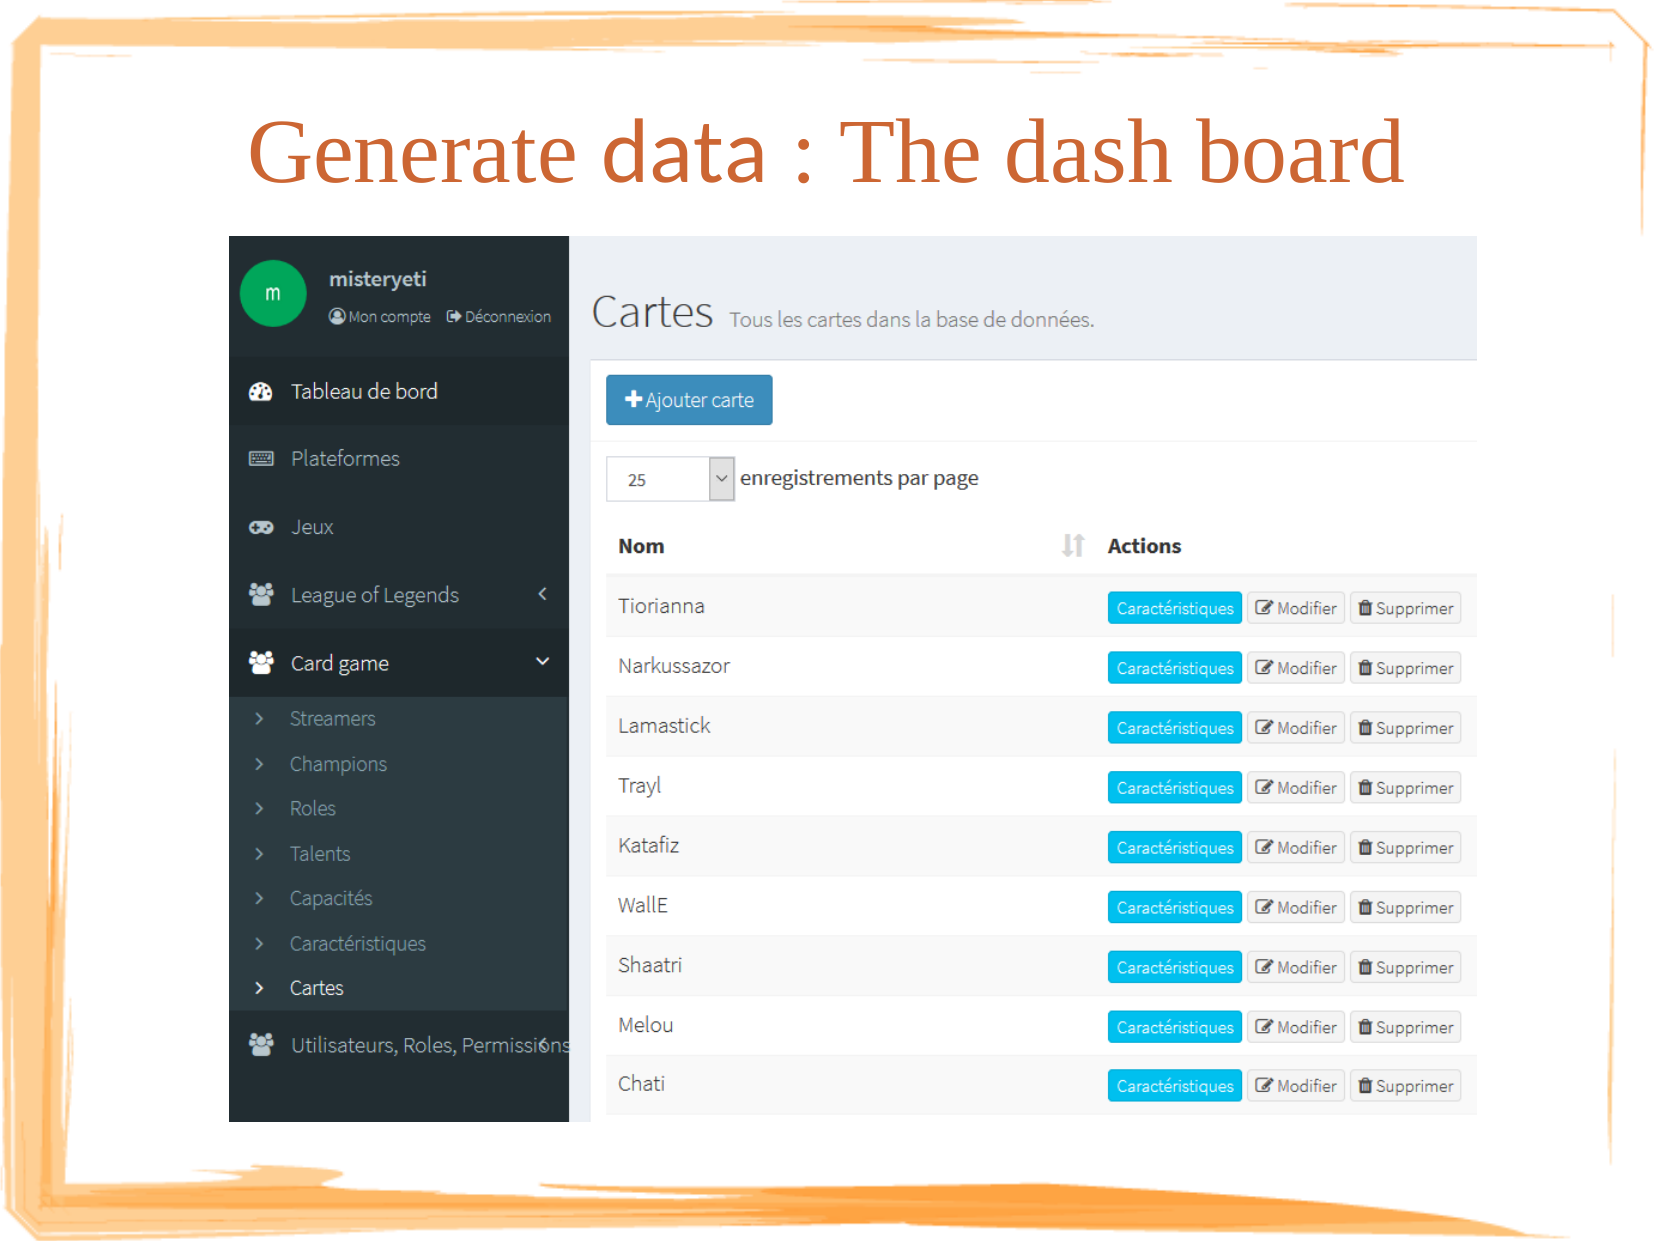

# Generate data : The dash board